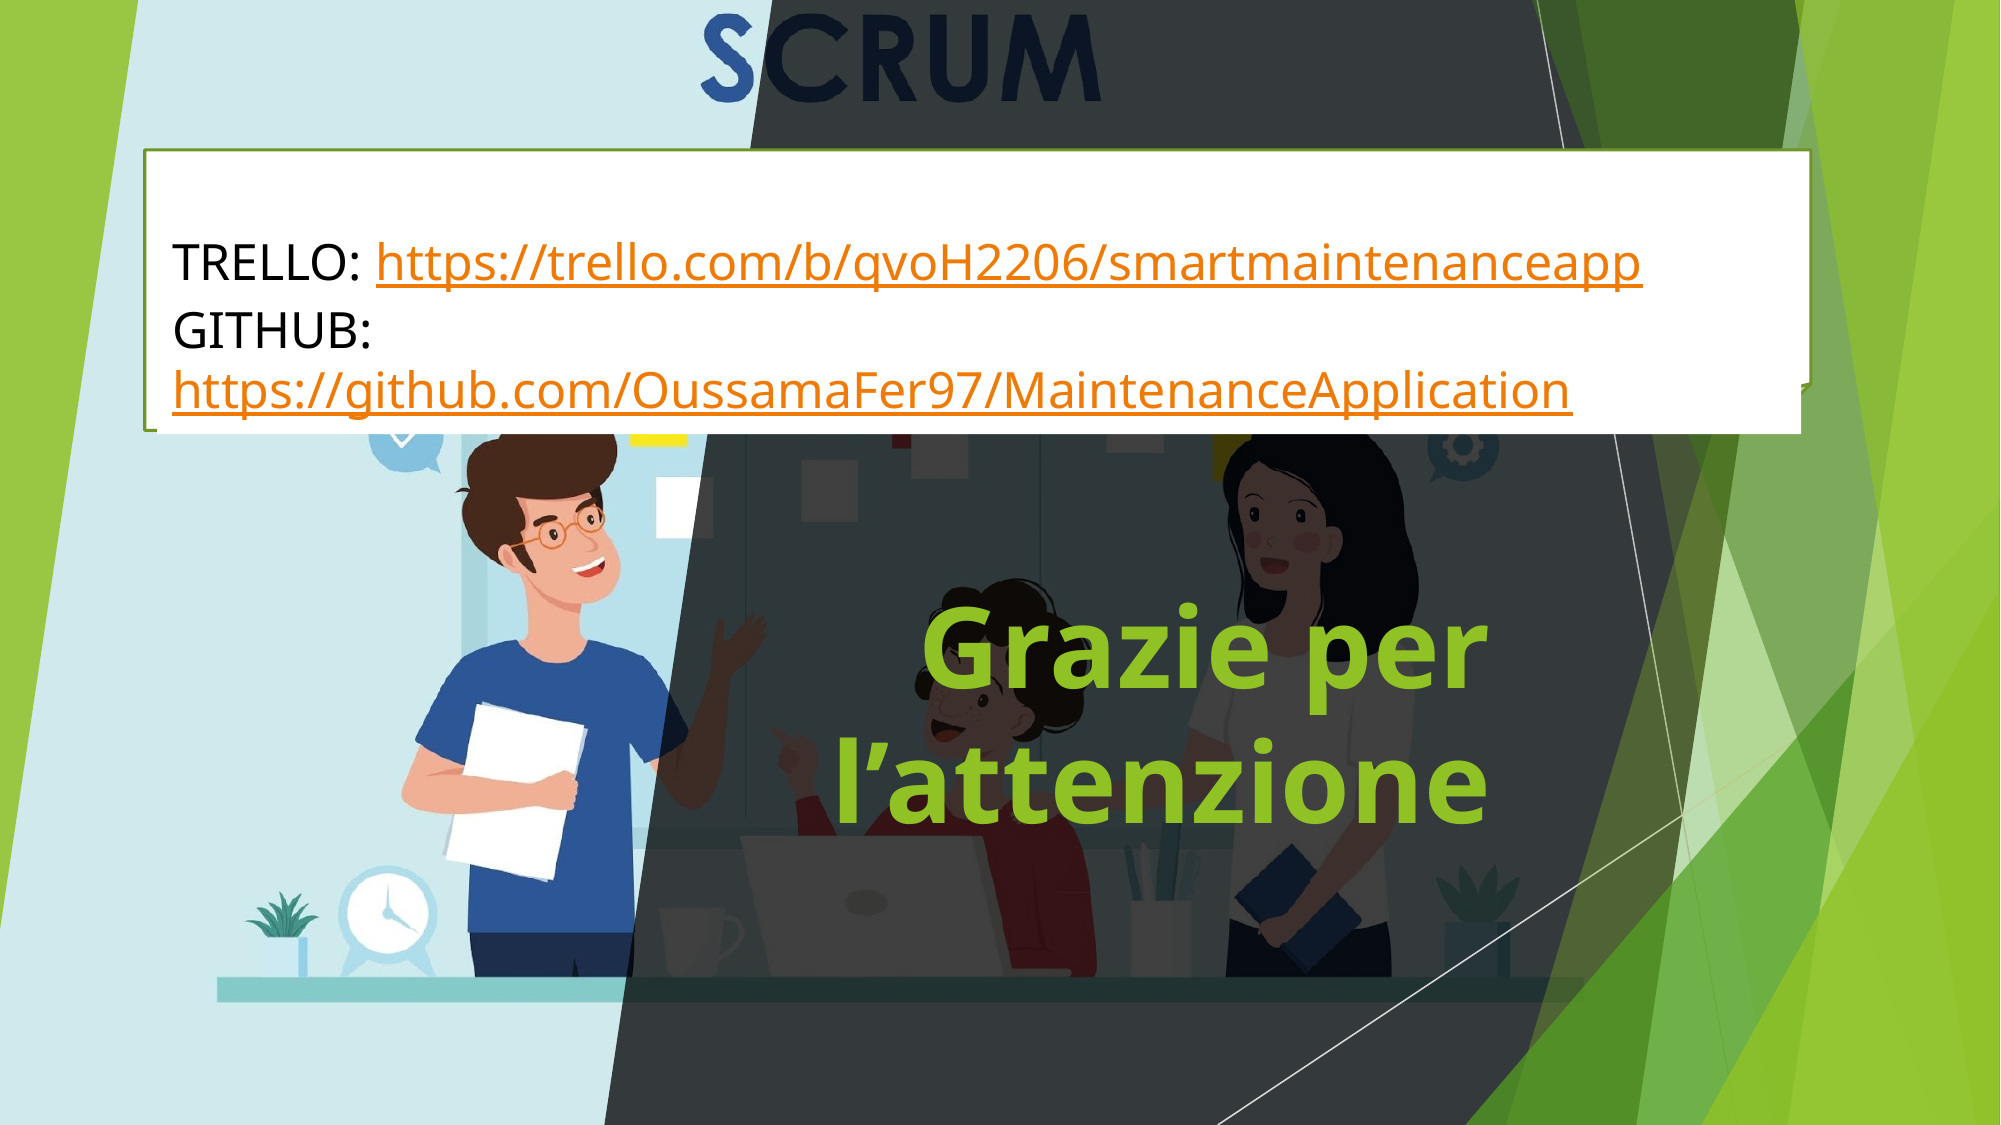

TRELLO: https://trello.com/b/qvoH2206/smartmaintenanceapp
GITHUB: https://github.com/OussamaFer97/MaintenanceApplication
Grazie per l’attenzione